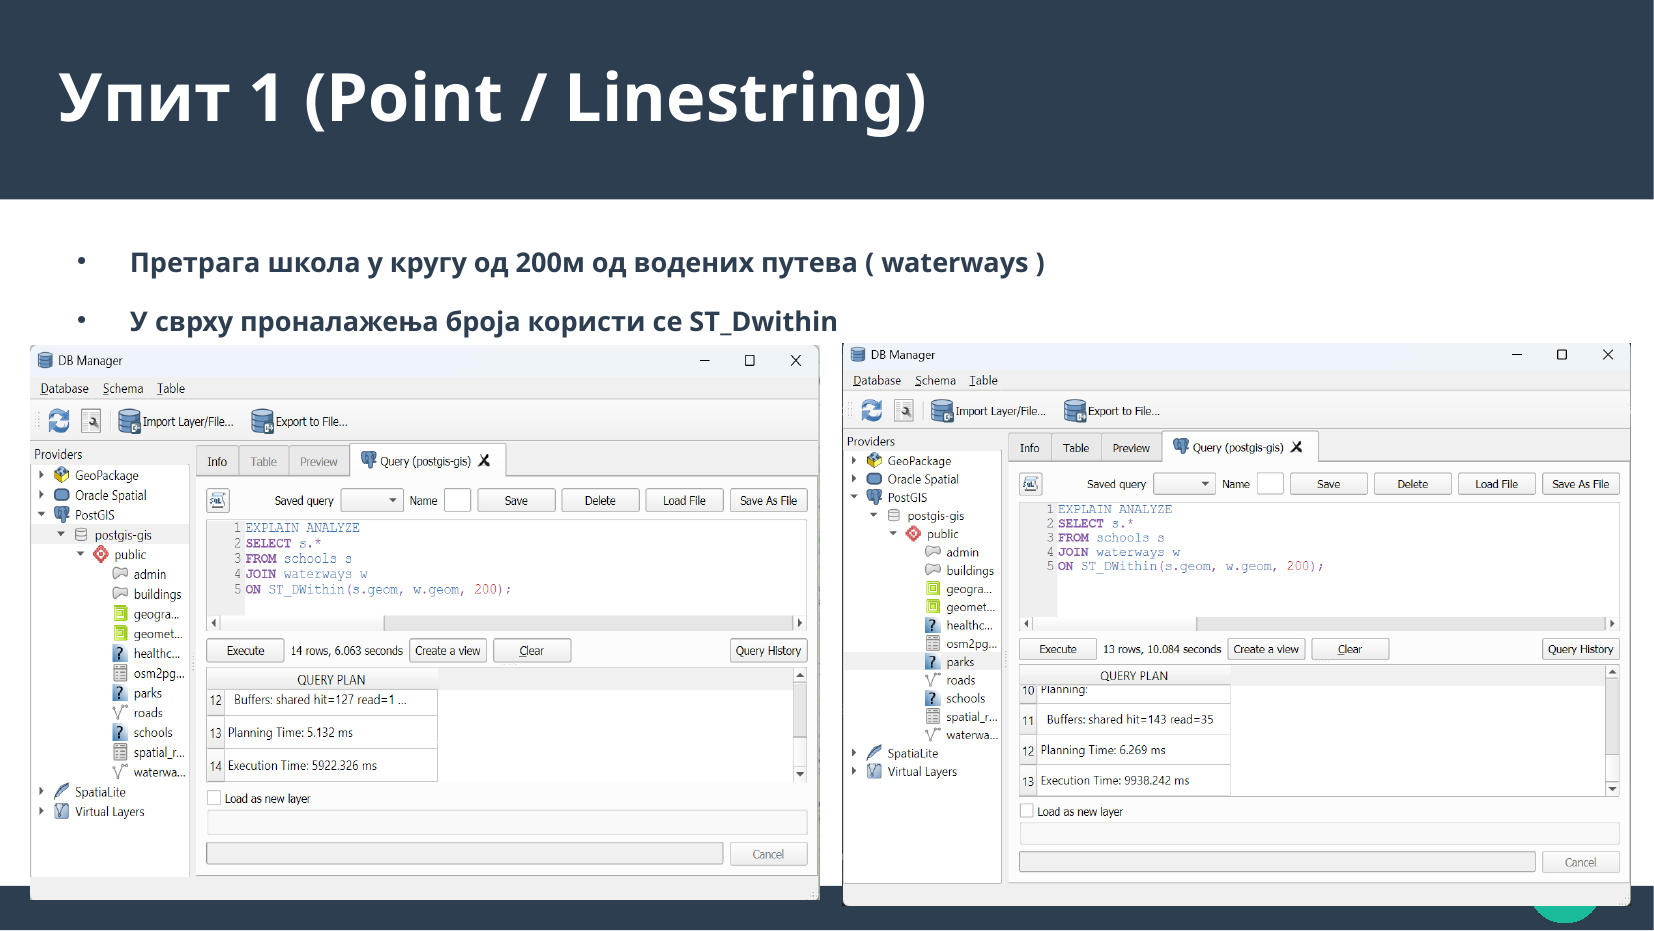

# Упит 1 (Point / Linestring)
Претрага школа у кругу од 200м од водених путева ( waterways )
У сврху проналажења броја користи се ST_Dwithin
5